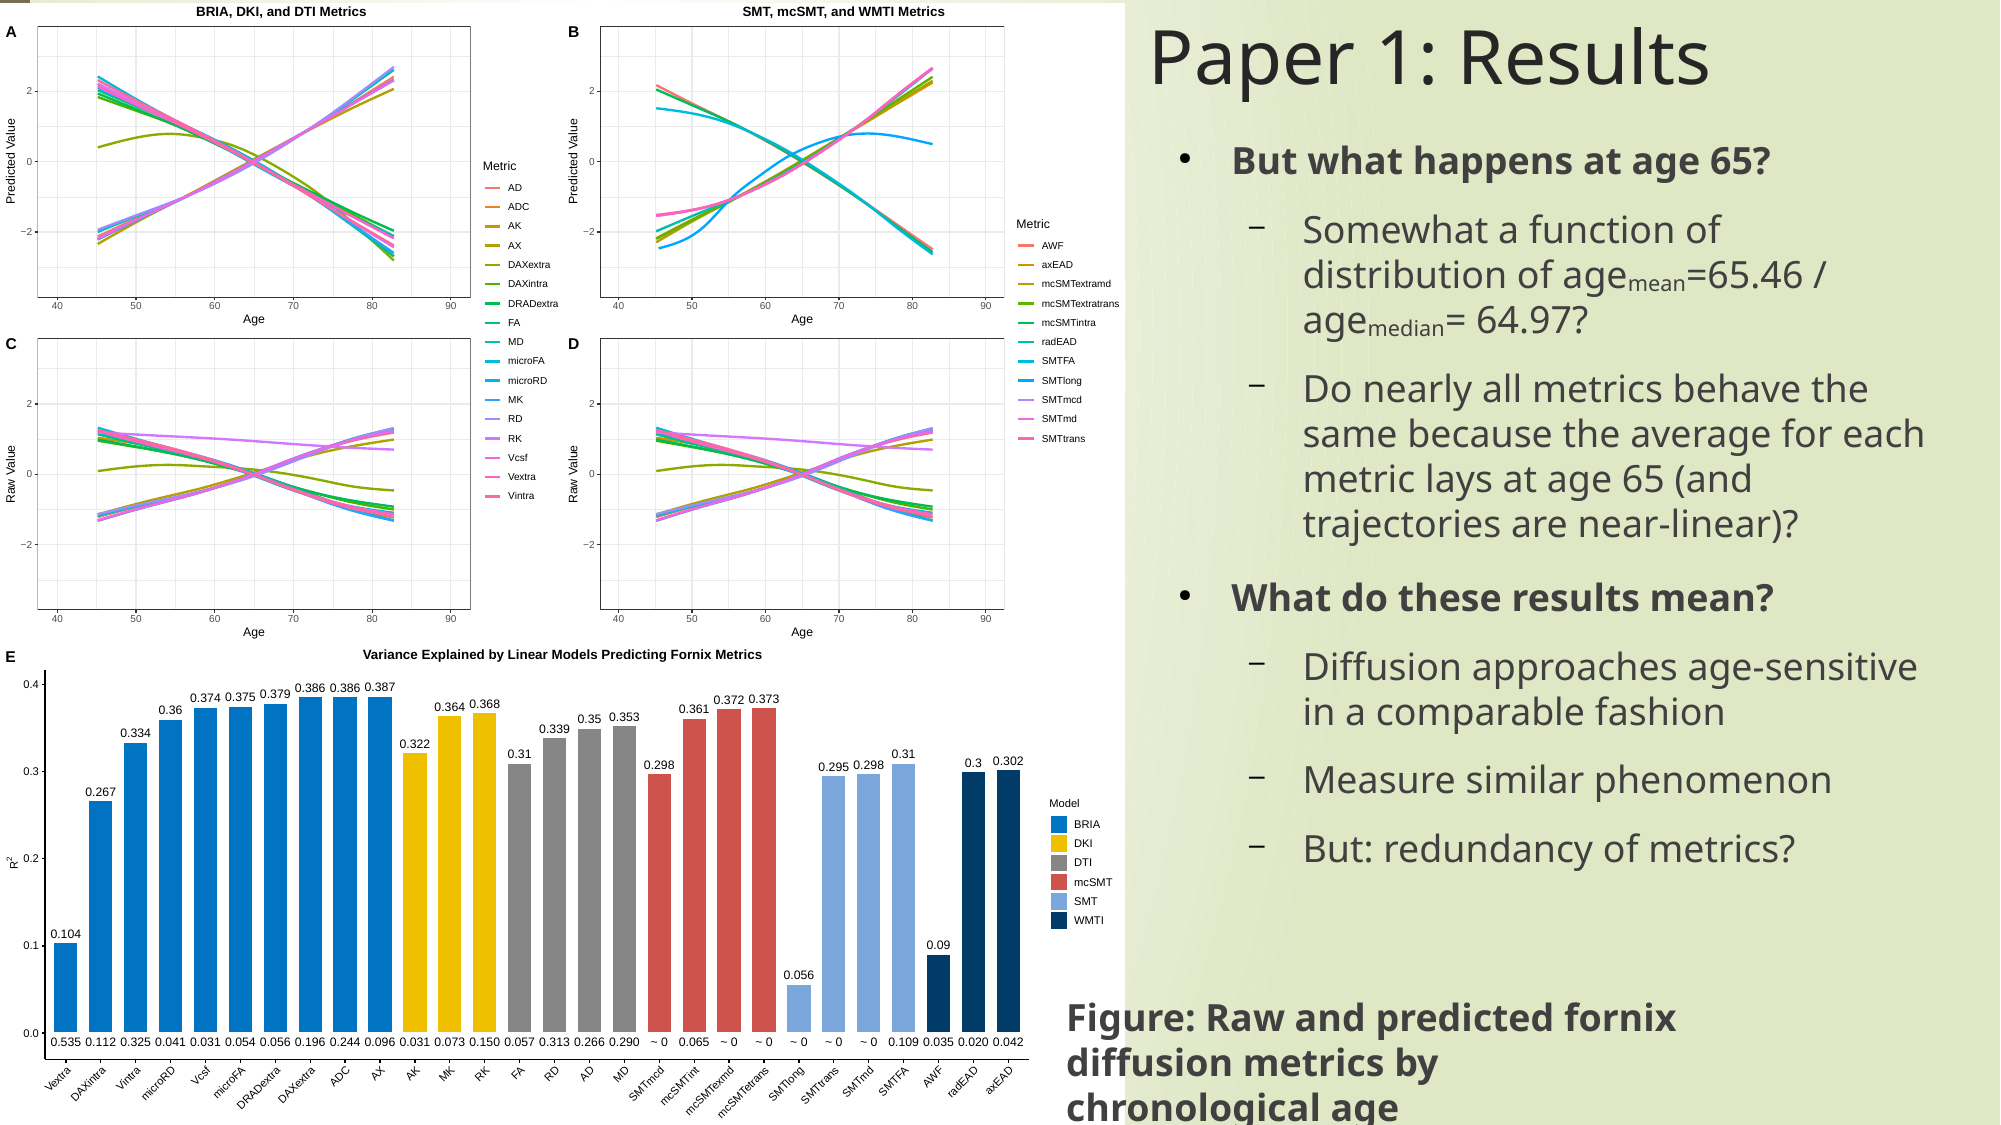

# Paper 1: Results
But what happens at age 65?
Somewhat a function of distribution of agemean=65.46 / agemedian= 64.97?
Do nearly all metrics behave the same because the average for each metric lays at age 65 (and trajectories are near-linear)?
What do these results mean?
Diffusion approaches age-sensitive in a comparable fashion
Measure similar phenomenon
But: redundancy of metrics?
Figure: Raw and predicted fornix diffusion metrics by chronological age